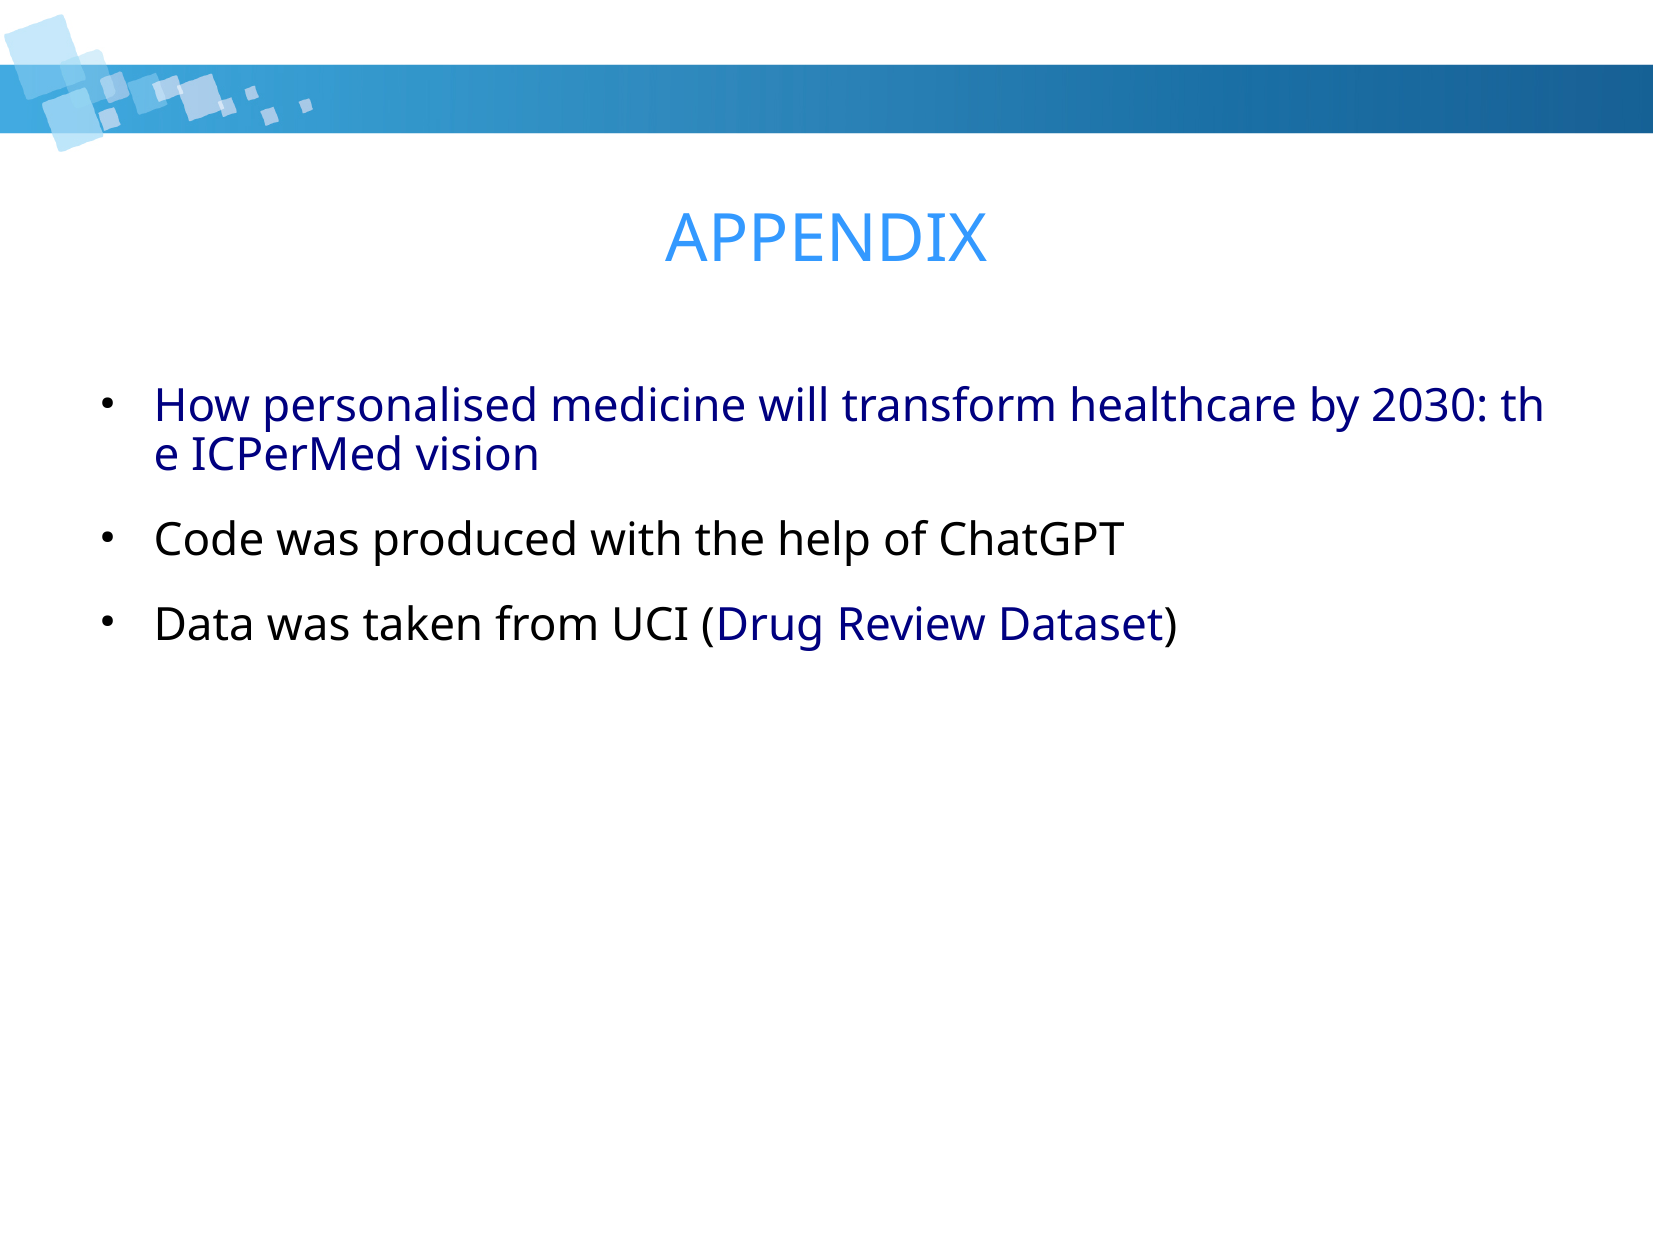

# APPENDIX
How personalised medicine will transform healthcare by 2030: the ICPerMed vision
Code was produced with the help of ChatGPT
Data was taken from UCI (Drug Review Dataset)